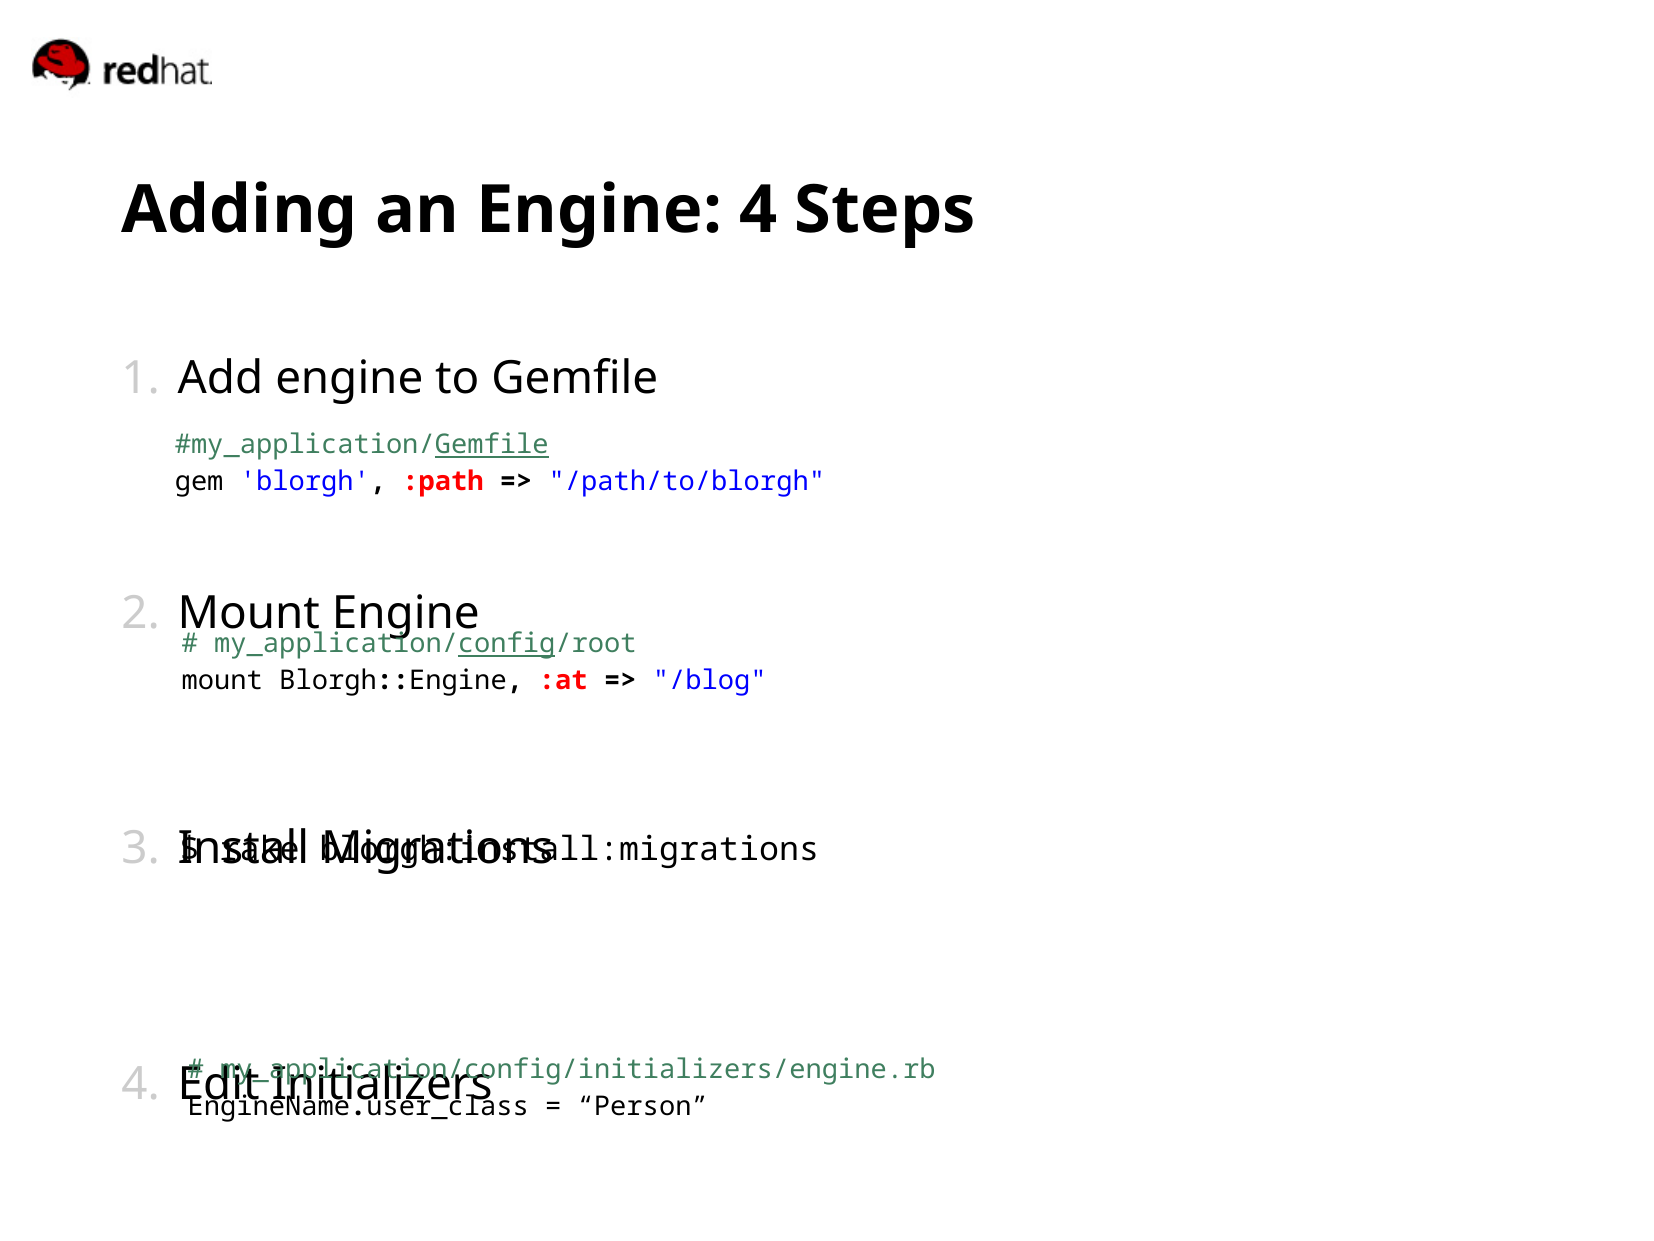

# Adding an Engine: 4 Steps
Add engine to Gemfile
Mount Engine
Install Migrations
Edit Initializers
#my_application/Gemfile
gem 'blorgh', :path => "/path/to/blorgh"
# my_application/config/root
mount Blorgh::Engine, :at => "/blog"
$ rake blorgh:install:migrations
# my_application/config/initializers/engine.rb
EngineName.user_class = “Person”